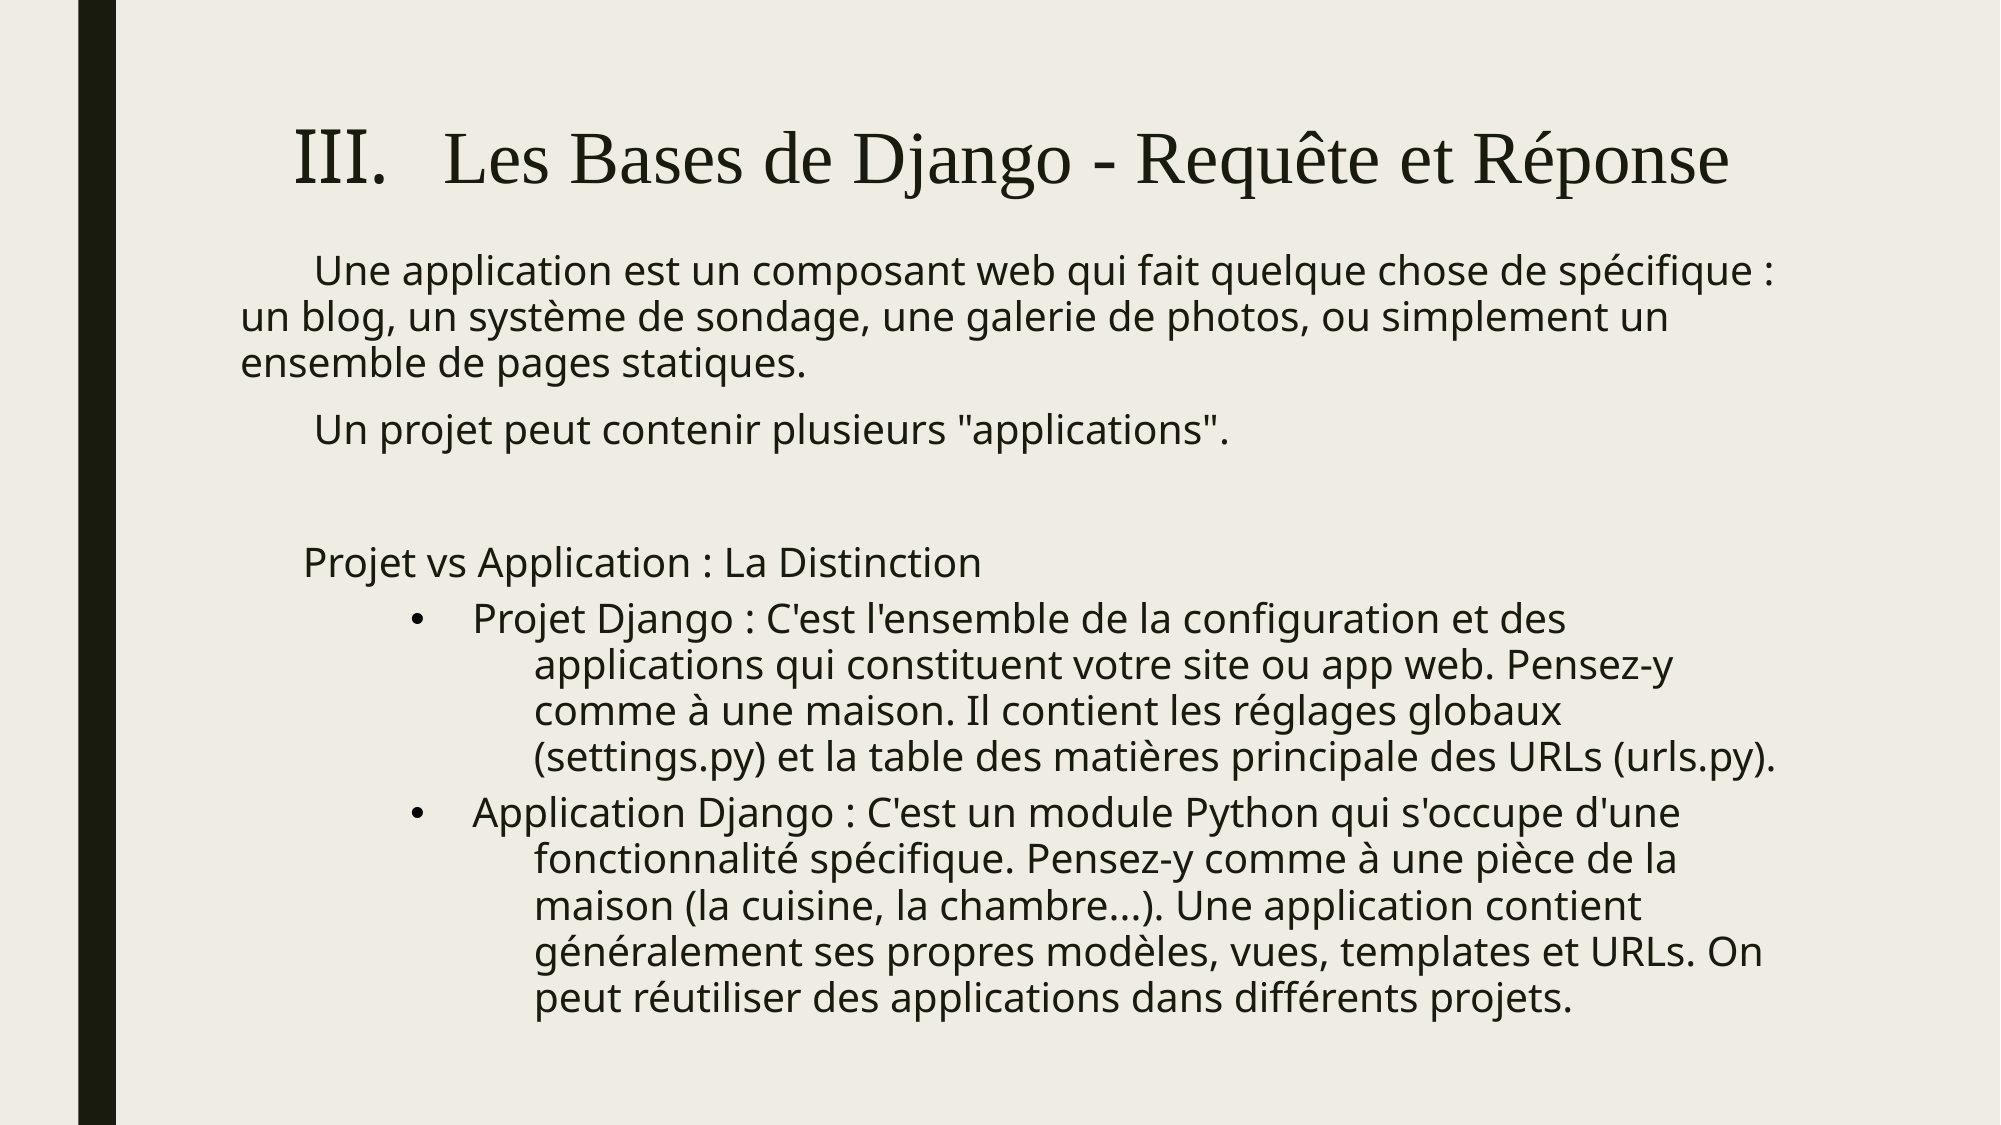

# III.	Les Bases de Django - Requête et Réponse
	Une application est un composant web qui fait quelque chose de spécifique : un blog, un système de sondage, une galerie de photos, ou simplement un ensemble de pages statiques.
	Un projet peut contenir plusieurs "applications".
 Projet vs Application : La Distinction
Projet Django : C'est l'ensemble de la configuration et des applications qui constituent votre site ou app web. Pensez-y comme à une maison. Il contient les réglages globaux (settings.py) et la table des matières principale des URLs (urls.py).
Application Django : C'est un module Python qui s'occupe d'une fonctionnalité spécifique. Pensez-y comme à une pièce de la maison (la cuisine, la chambre...). Une application contient généralement ses propres modèles, vues, templates et URLs. On peut réutiliser des applications dans différents projets.